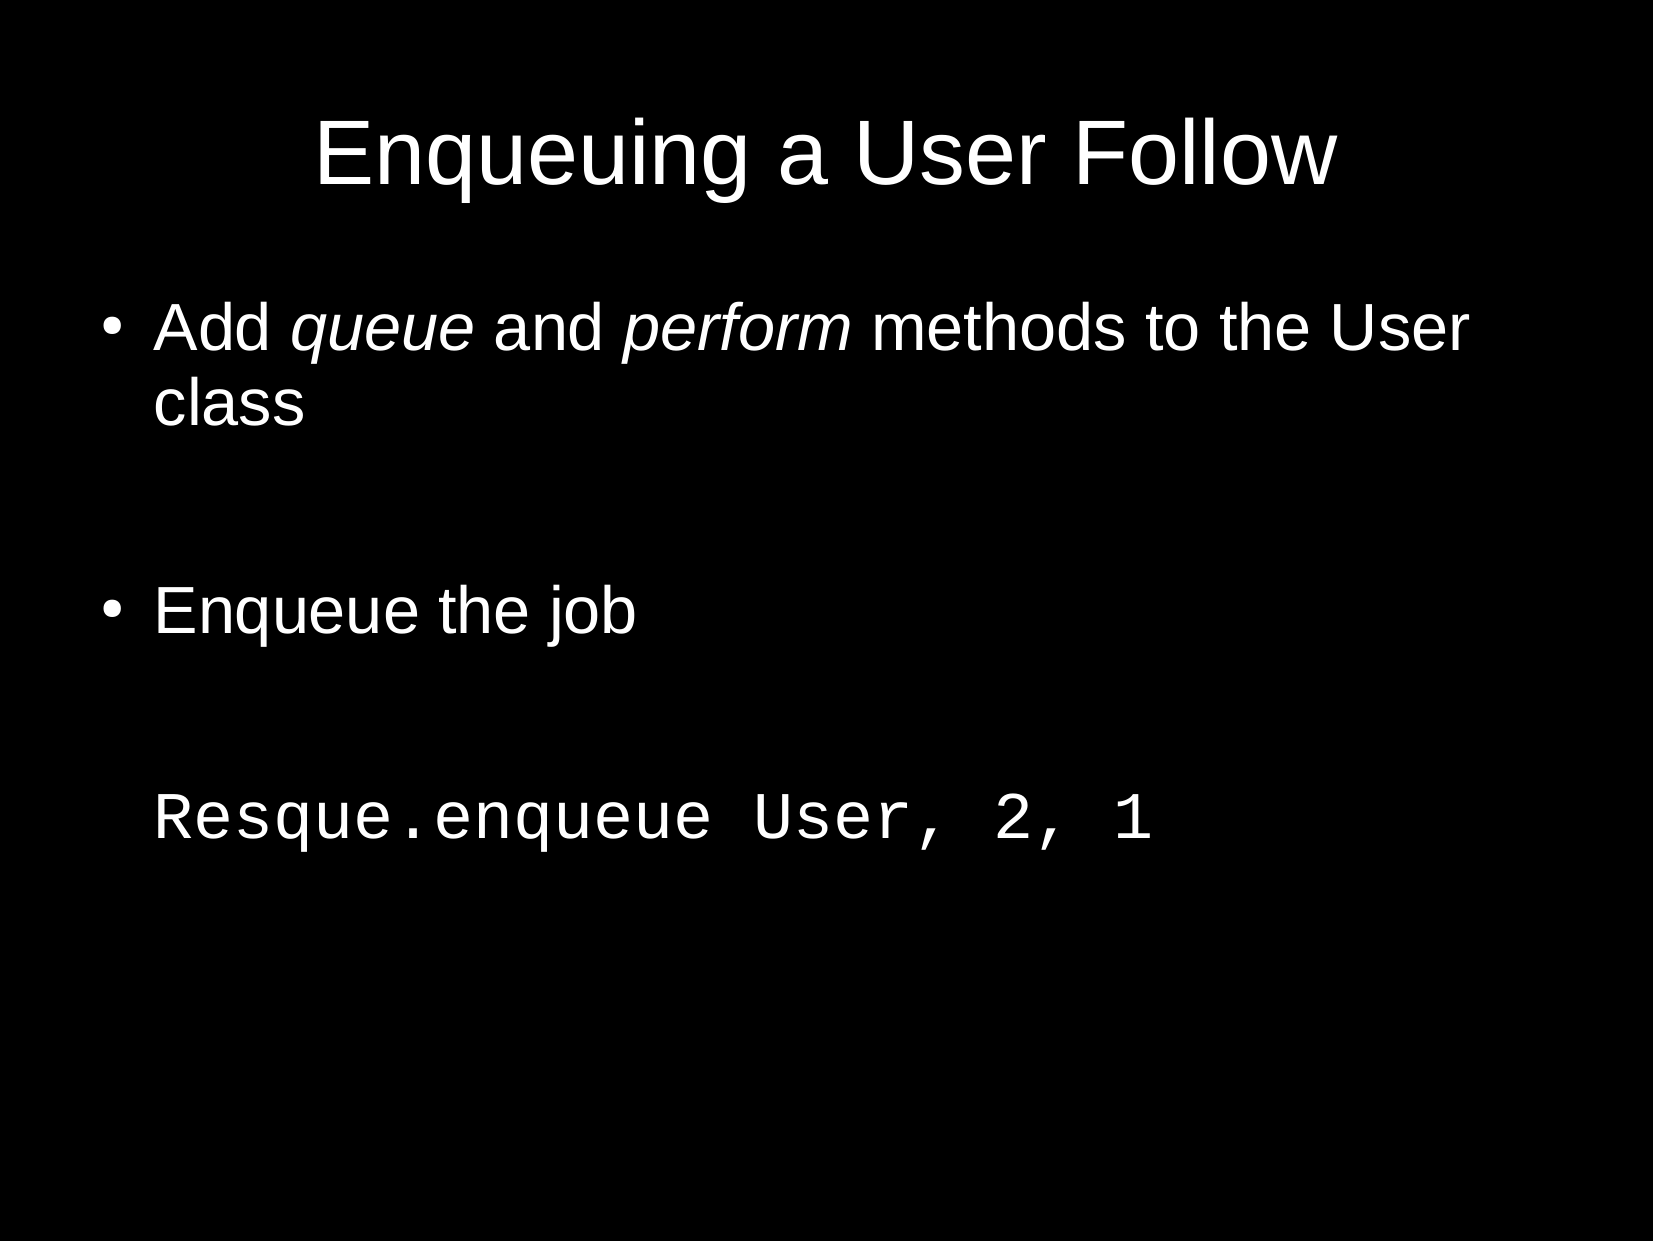

# Enqueuing a User Follow
Add queue and perform methods to the User class
Enqueue the job
Resque.enqueue User, 2, 1